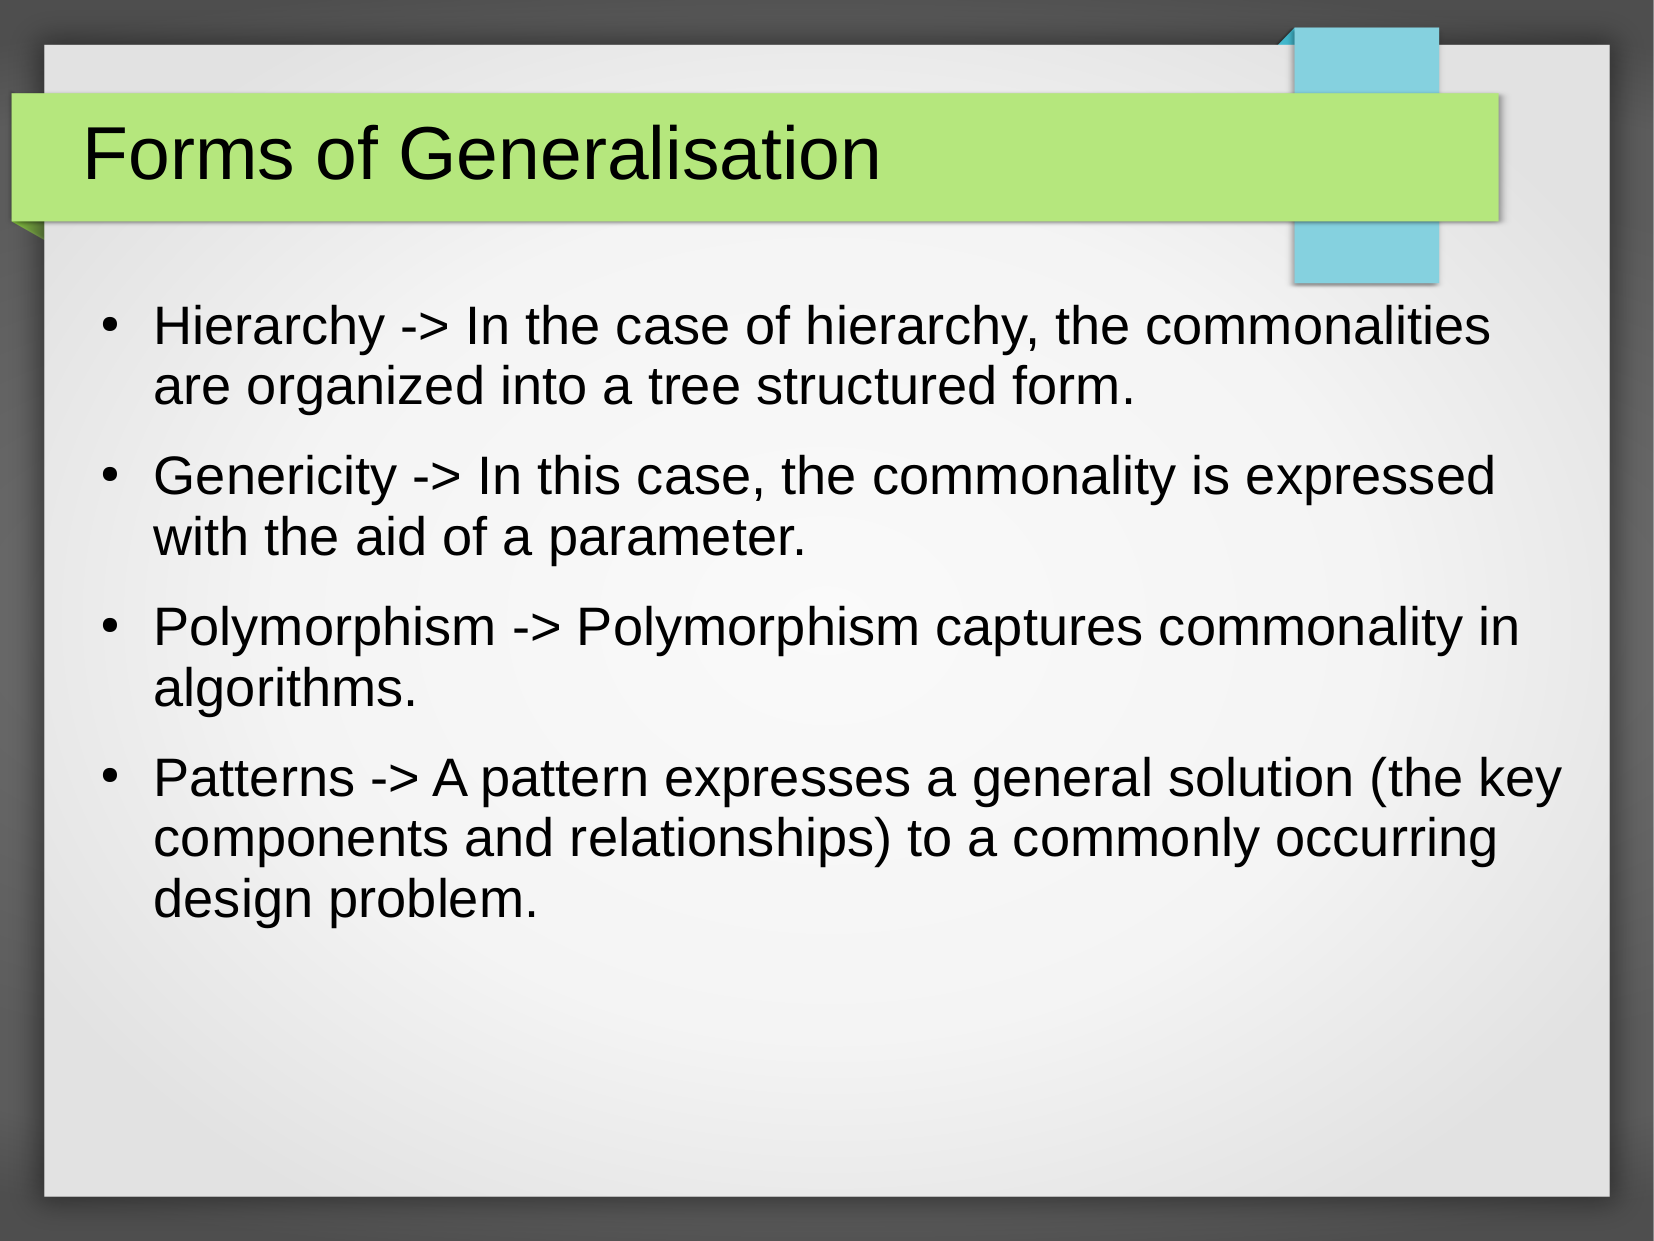

# Forms of Generalisation
Hierarchy -> In the case of hierarchy, the commonalities are organized into a tree structured form.
Genericity -> In this case, the commonality is expressed with the aid of a parameter.
Polymorphism -> Polymorphism captures commonality in algorithms.
Patterns -> A pattern expresses a general solution (the key components and relationships) to a commonly occurring design problem.